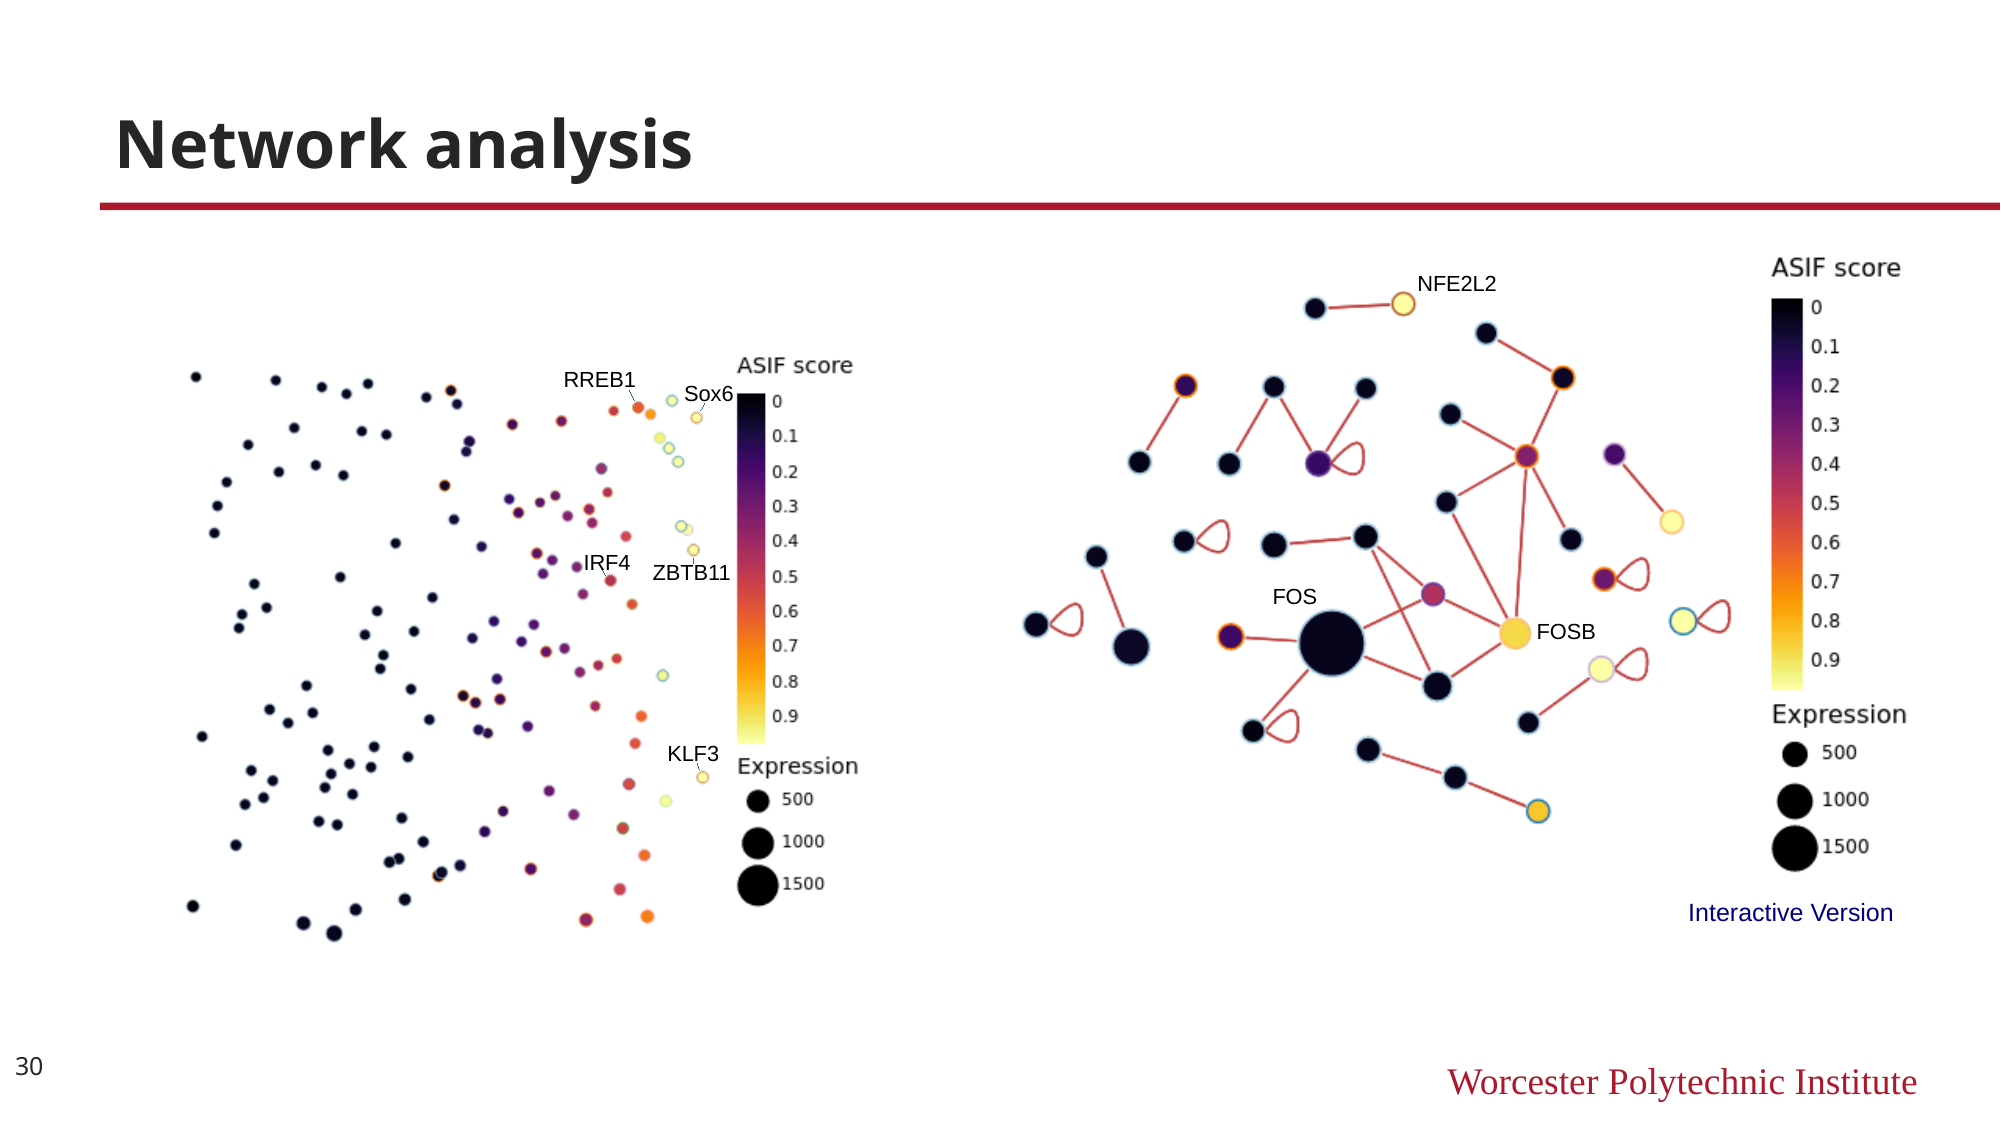

# Network analysis
NFE2L2
RREB1
Sox6
IRF4
ZBTB11
FOS
FOSB
KLF3
Interactive Version
30